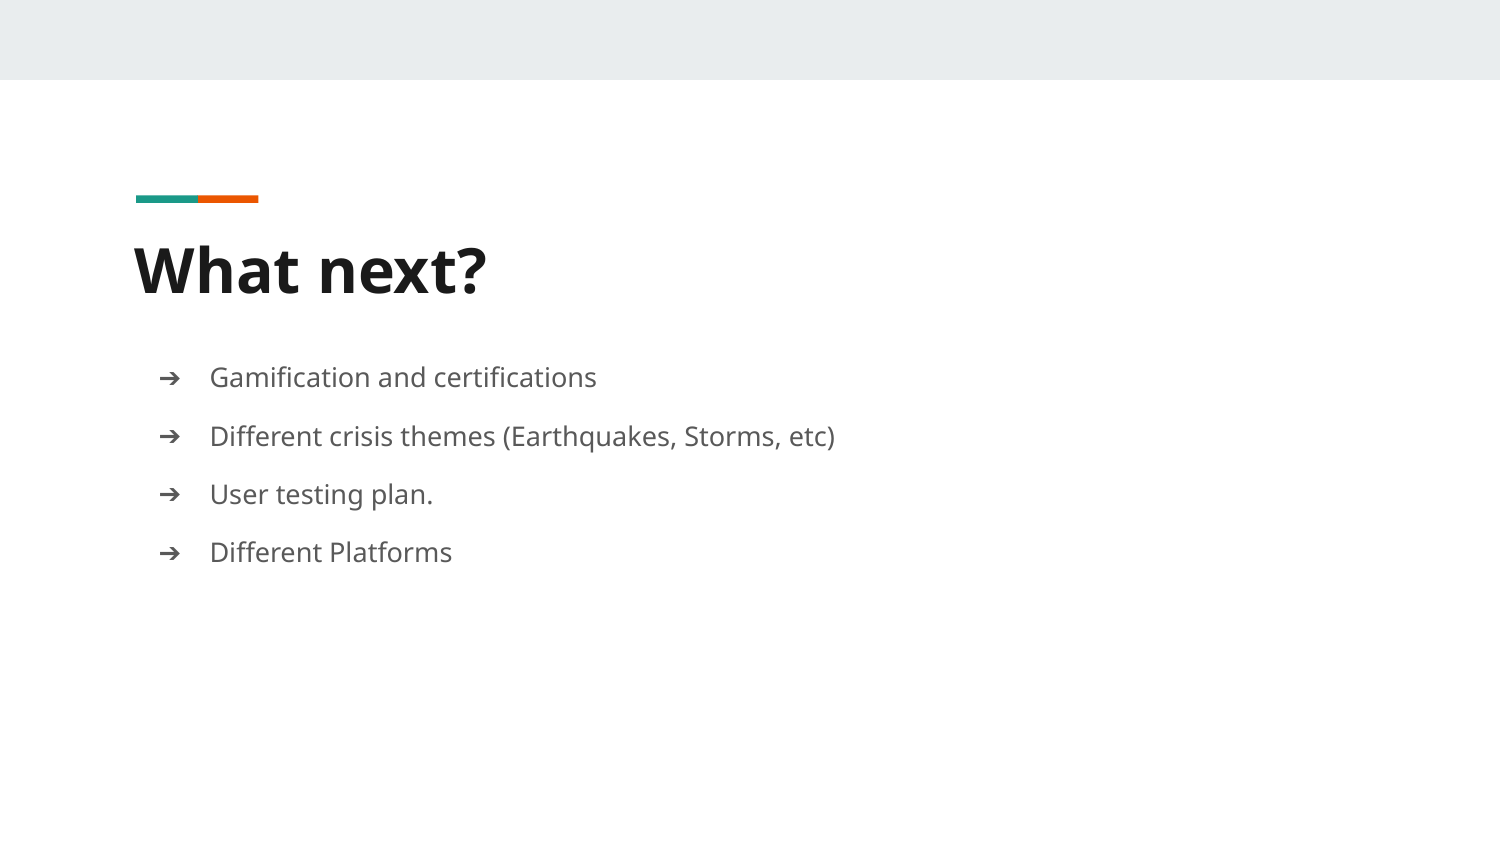

# What next?
Gamification and certifications
Different crisis themes (Earthquakes, Storms, etc)
User testing plan.
Different Platforms